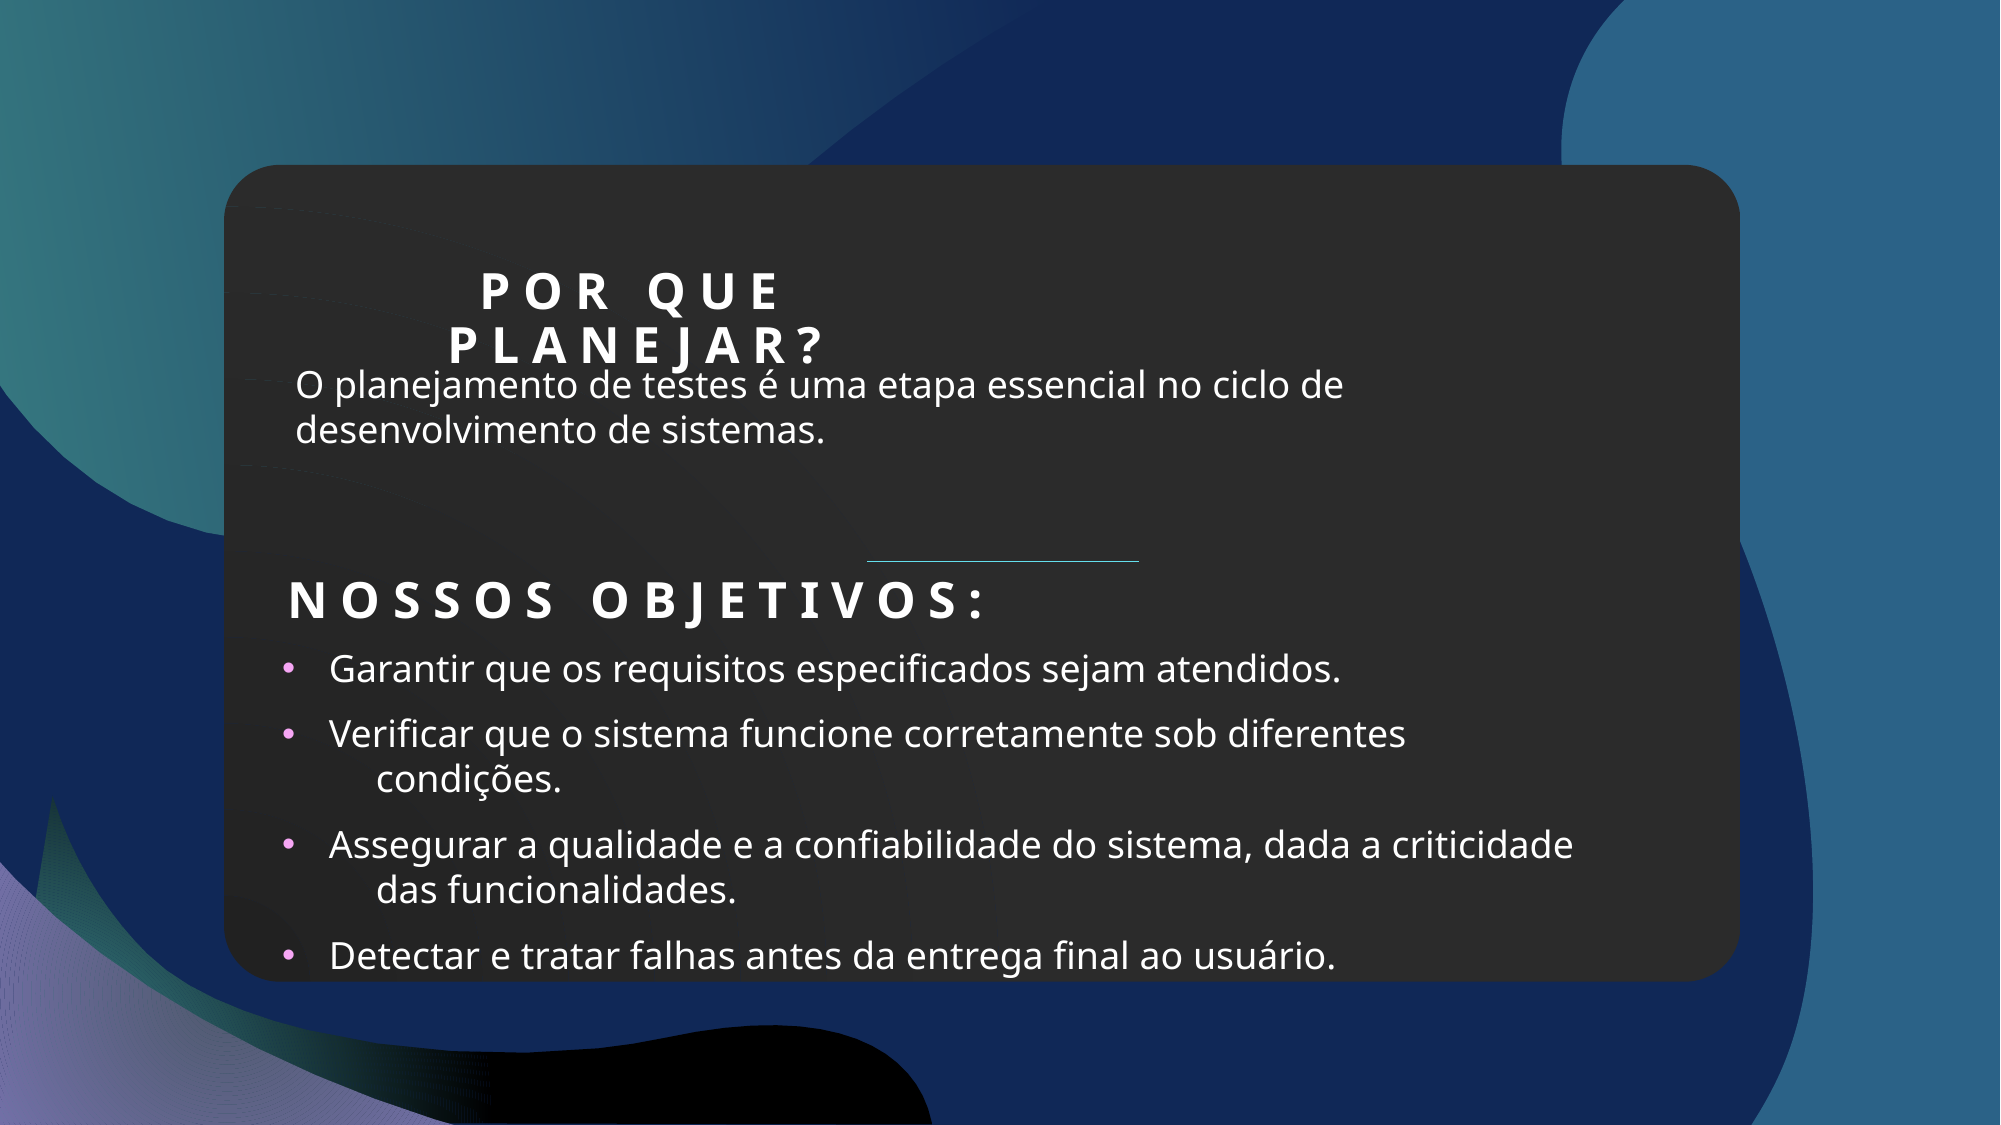

# Por que Planejar?
O planejamento de testes é uma etapa essencial no ciclo de desenvolvimento de sistemas.
Nossos Objetivos:
Garantir que os requisitos especificados sejam atendidos.
Verificar que o sistema funcione corretamente sob diferentes condições.
Assegurar a qualidade e a confiabilidade do sistema, dada a criticidade das funcionalidades.
Detectar e tratar falhas antes da entrega final ao usuário.